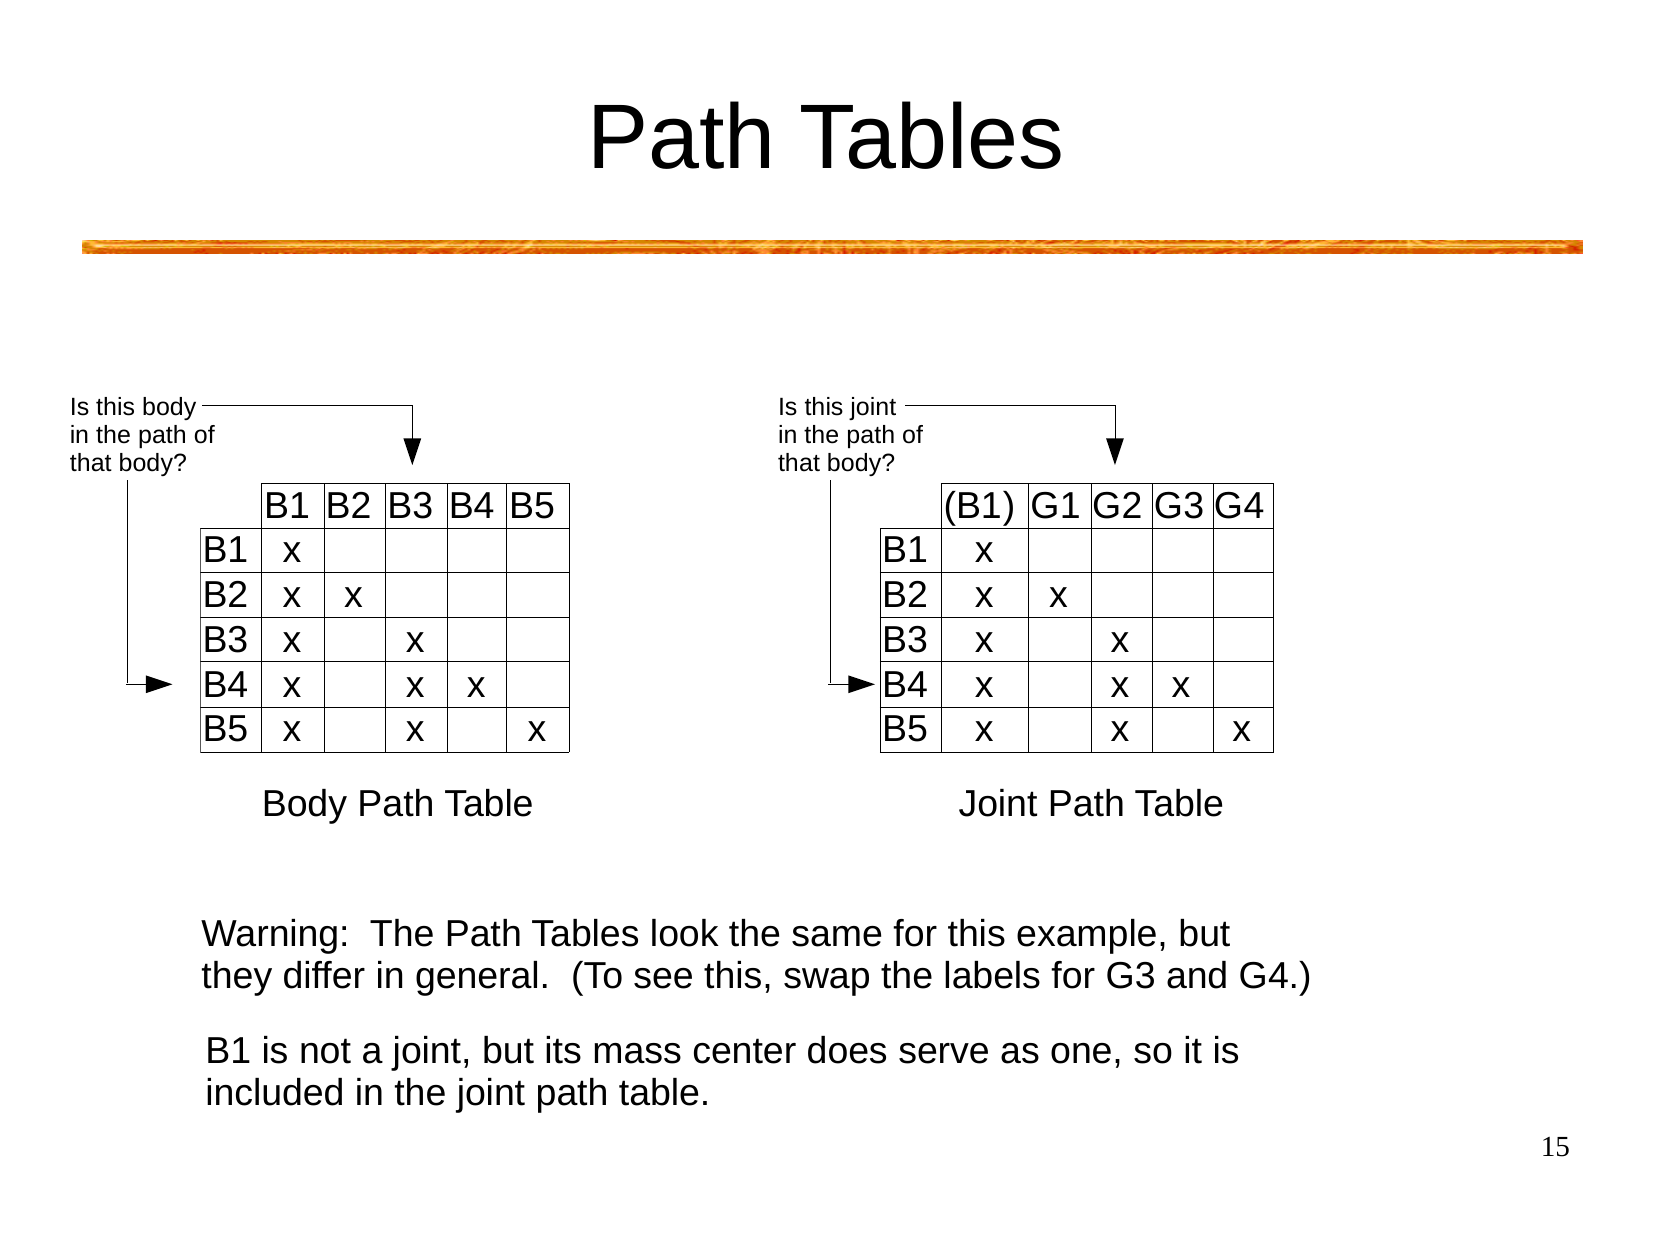

# Path Tables
Is this body
in the path of
that body?
Is this joint
in the path of
that body?
Body Path Table
Joint Path Table
Warning: The Path Tables look the same for this example, but
they differ in general. (To see this, swap the labels for G3 and G4.)
B1 is not a joint, but its mass center does serve as one, so it is
included in the joint path table.
15